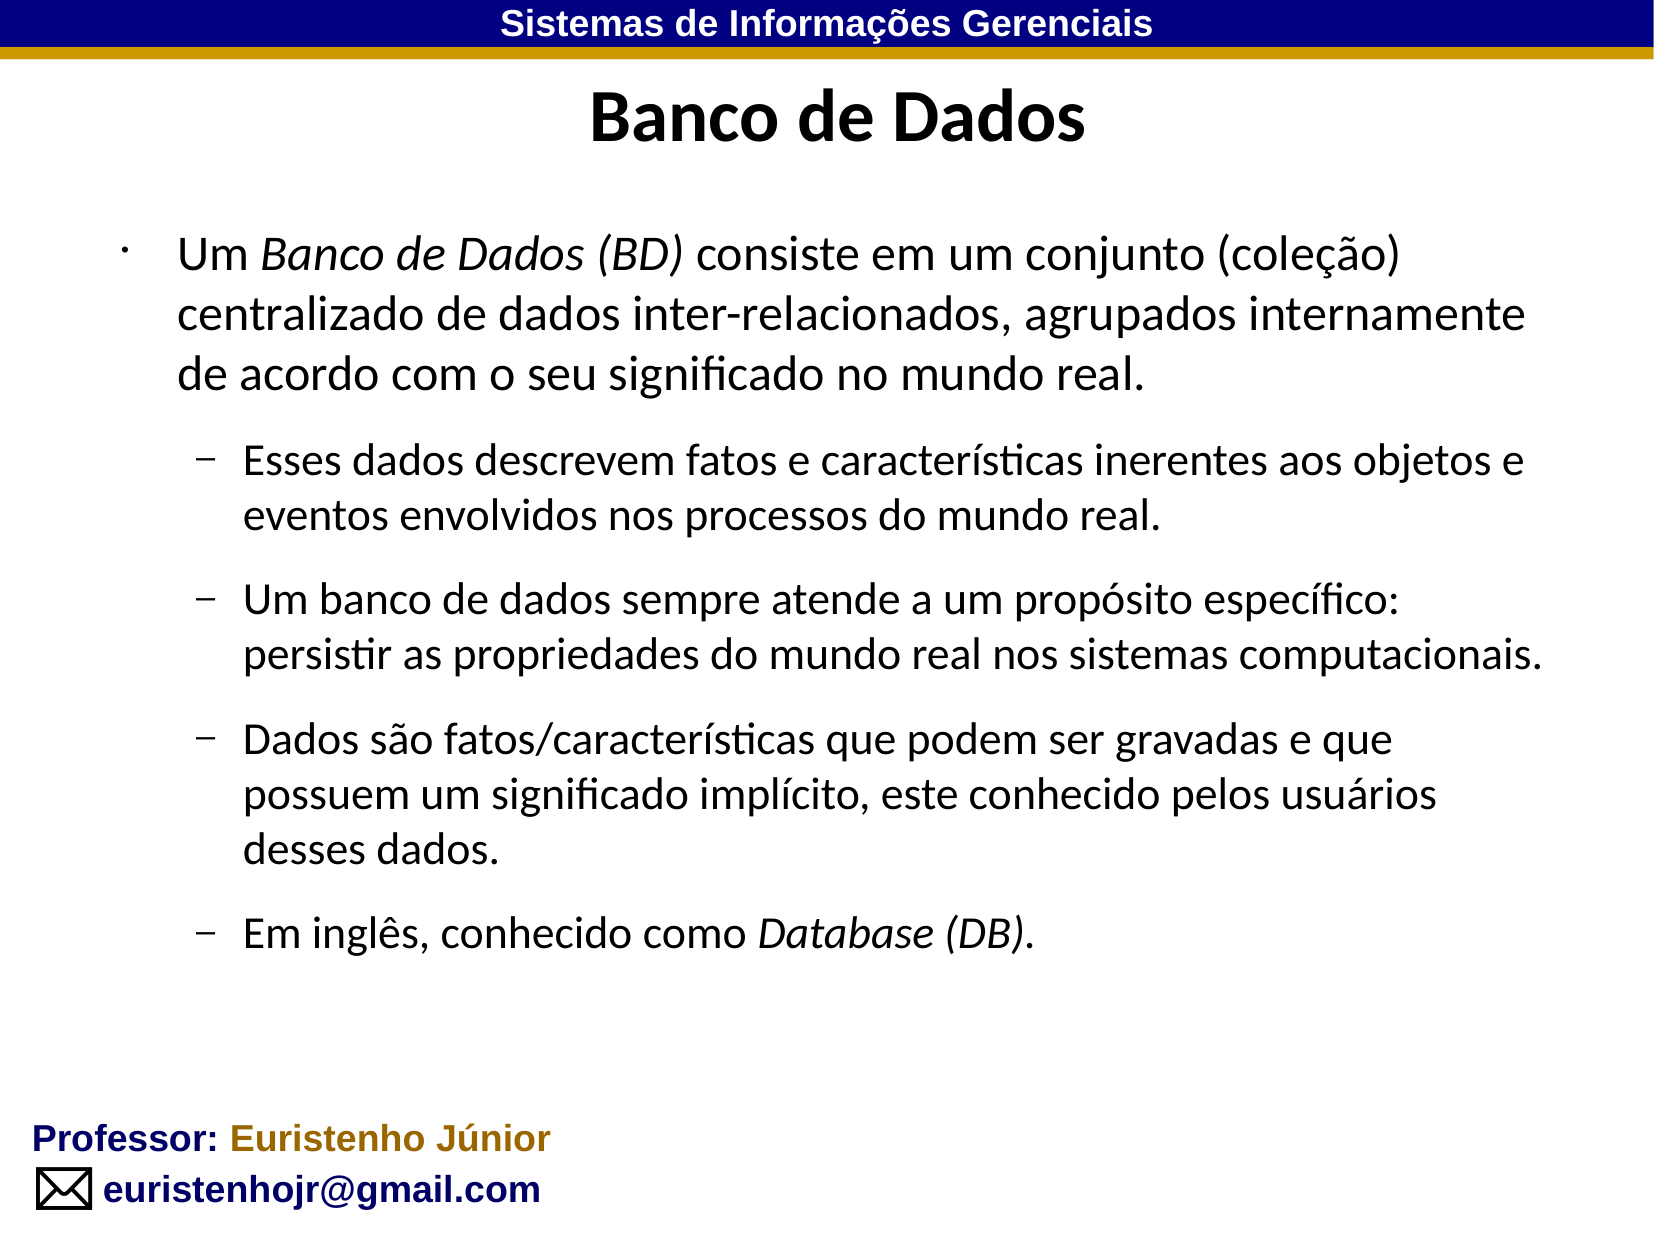

Empreendedorismo
Sistemas de Informações Gerenciais
# Banco de Dados
Um Banco de Dados (BD) consiste em um conjunto (coleção) centralizado de dados inter-relacionados, agrupados internamente de acordo com o seu significado no mundo real.
Esses dados descrevem fatos e características inerentes aos objetos e eventos envolvidos nos processos do mundo real.
Um banco de dados sempre atende a um propósito específico: persistir as propriedades do mundo real nos sistemas computacionais.
Dados são fatos/características que podem ser gravadas e que possuem um significado implícito, este conhecido pelos usuários desses dados.
Em inglês, conhecido como Database (DB).
Professor: Euristenho Júnior
euristenhojr@gmail.com